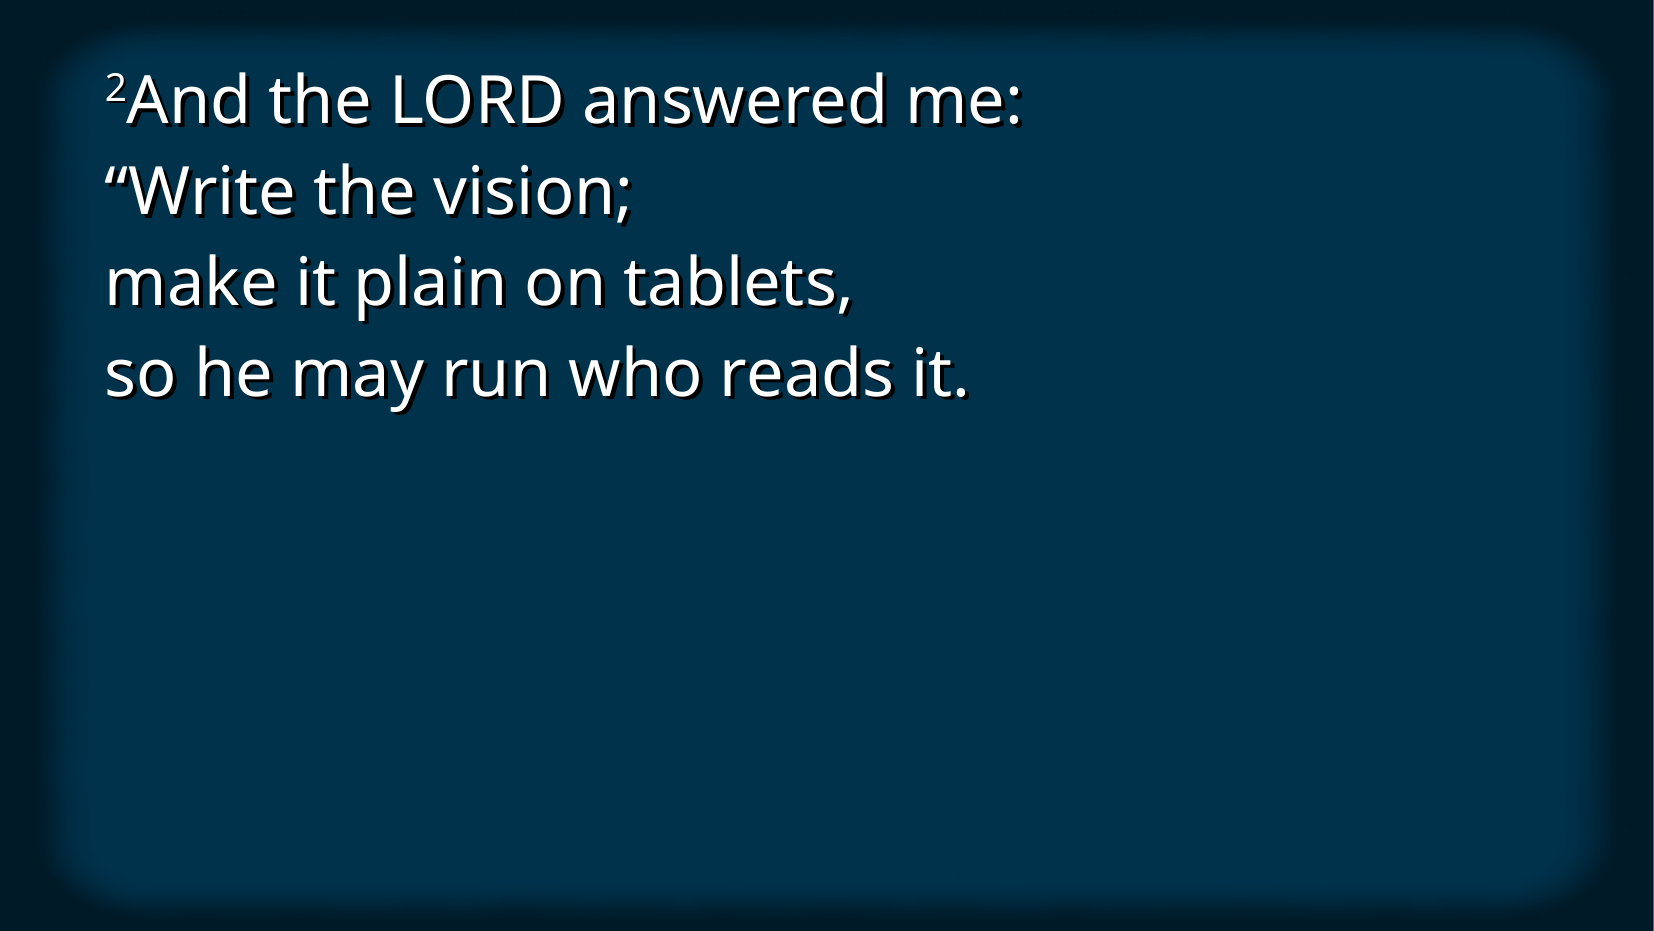

2And the LORD answered me:
“Write the vision;
make it plain on tablets,
so he may run who reads it.